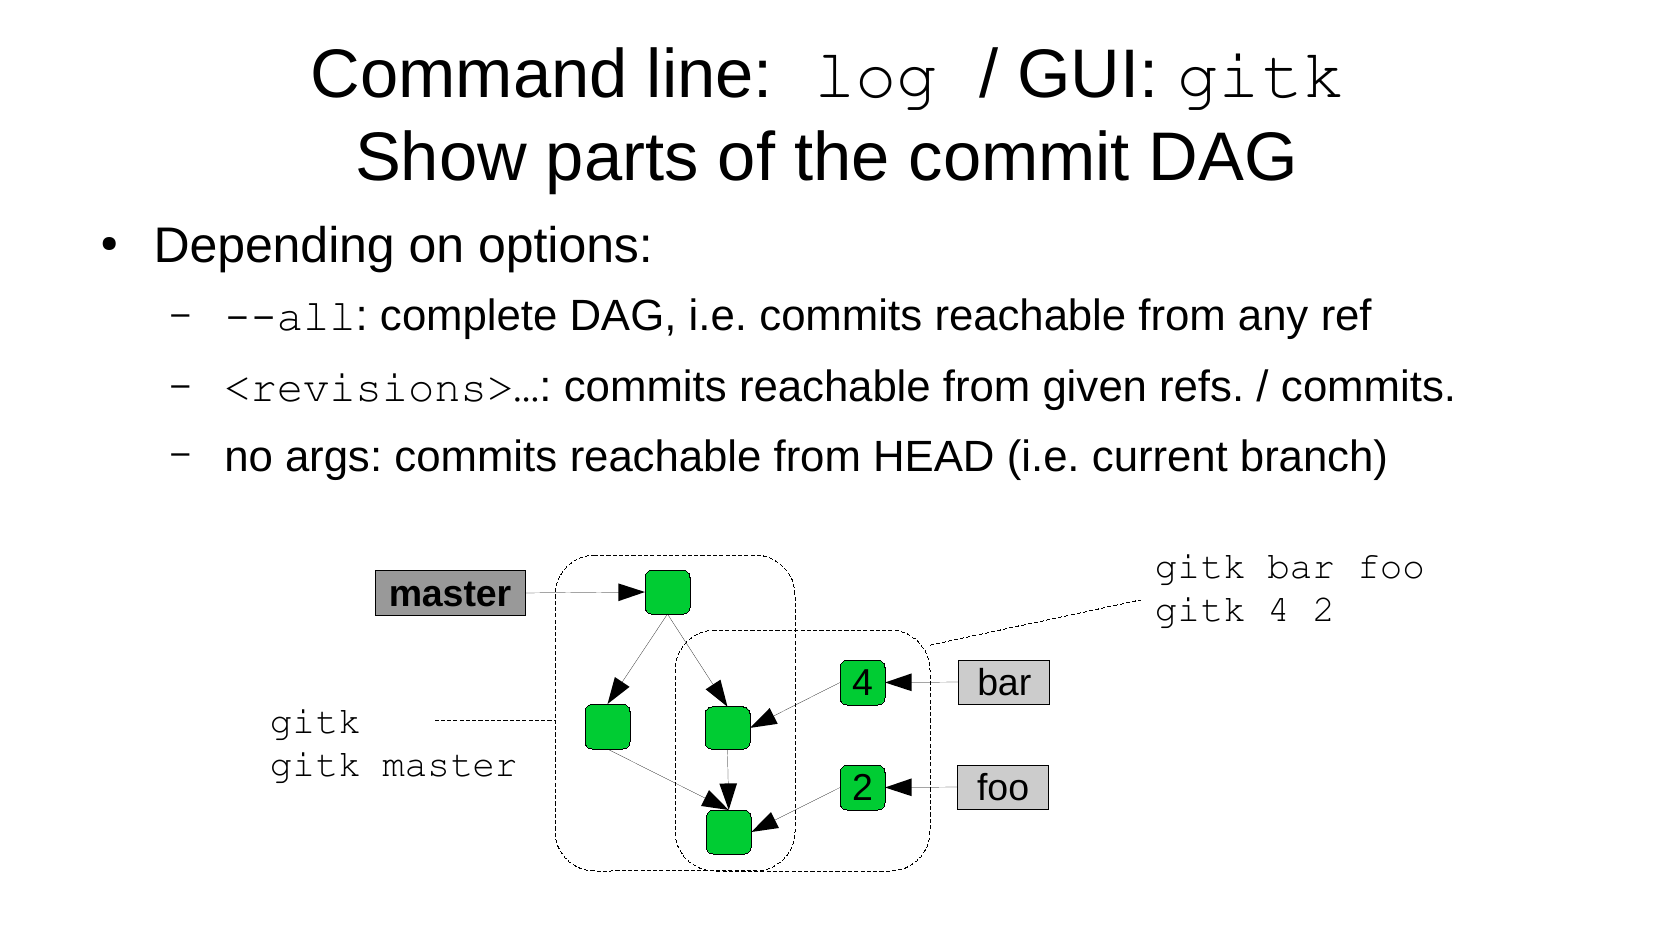

# Command line: log / GUI: gitk Show parts of the commit DAG
Depending on options:
--all: complete DAG, i.e. commits reachable from any ref
<revisions>…: commits reachable from given refs. / commits.
no args: commits reachable from HEAD (i.e. current branch)
gitk bar foo
gitk 4 2
master
4
bar
gitk
gitk master
2
foo